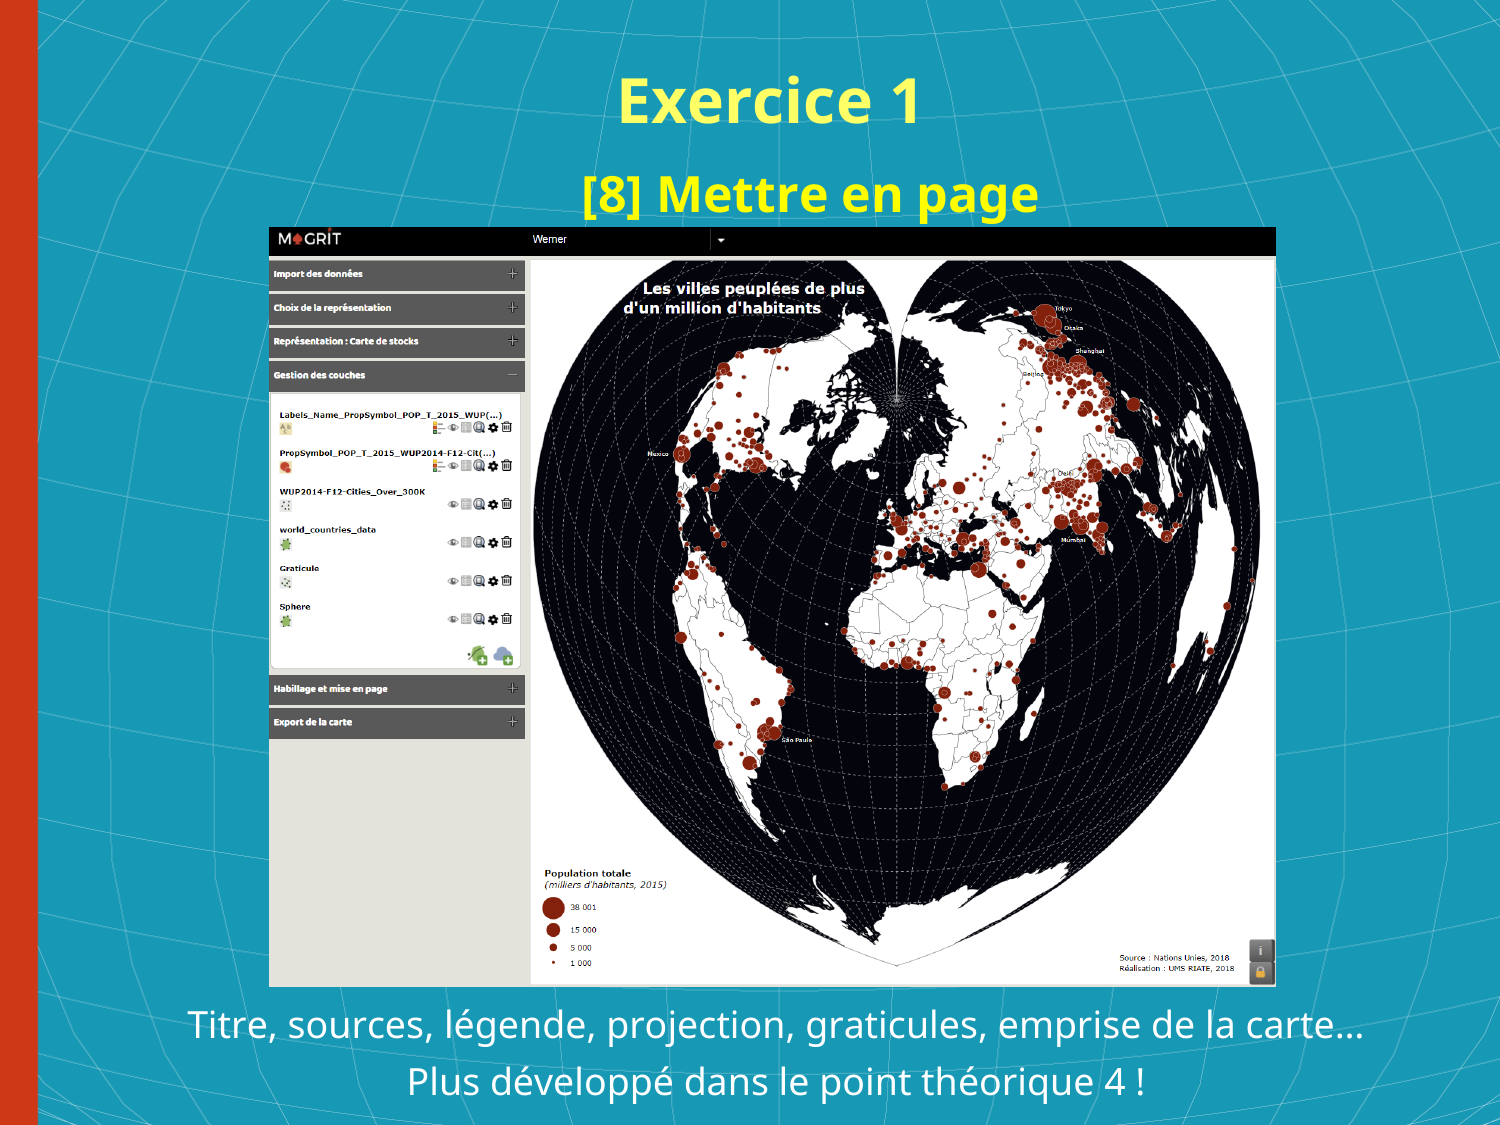

# Exercice 1
[8] Mettre en page
Titre, sources, légende, projection, graticules, emprise de la carte…
 Plus développé dans le point théorique 4 !